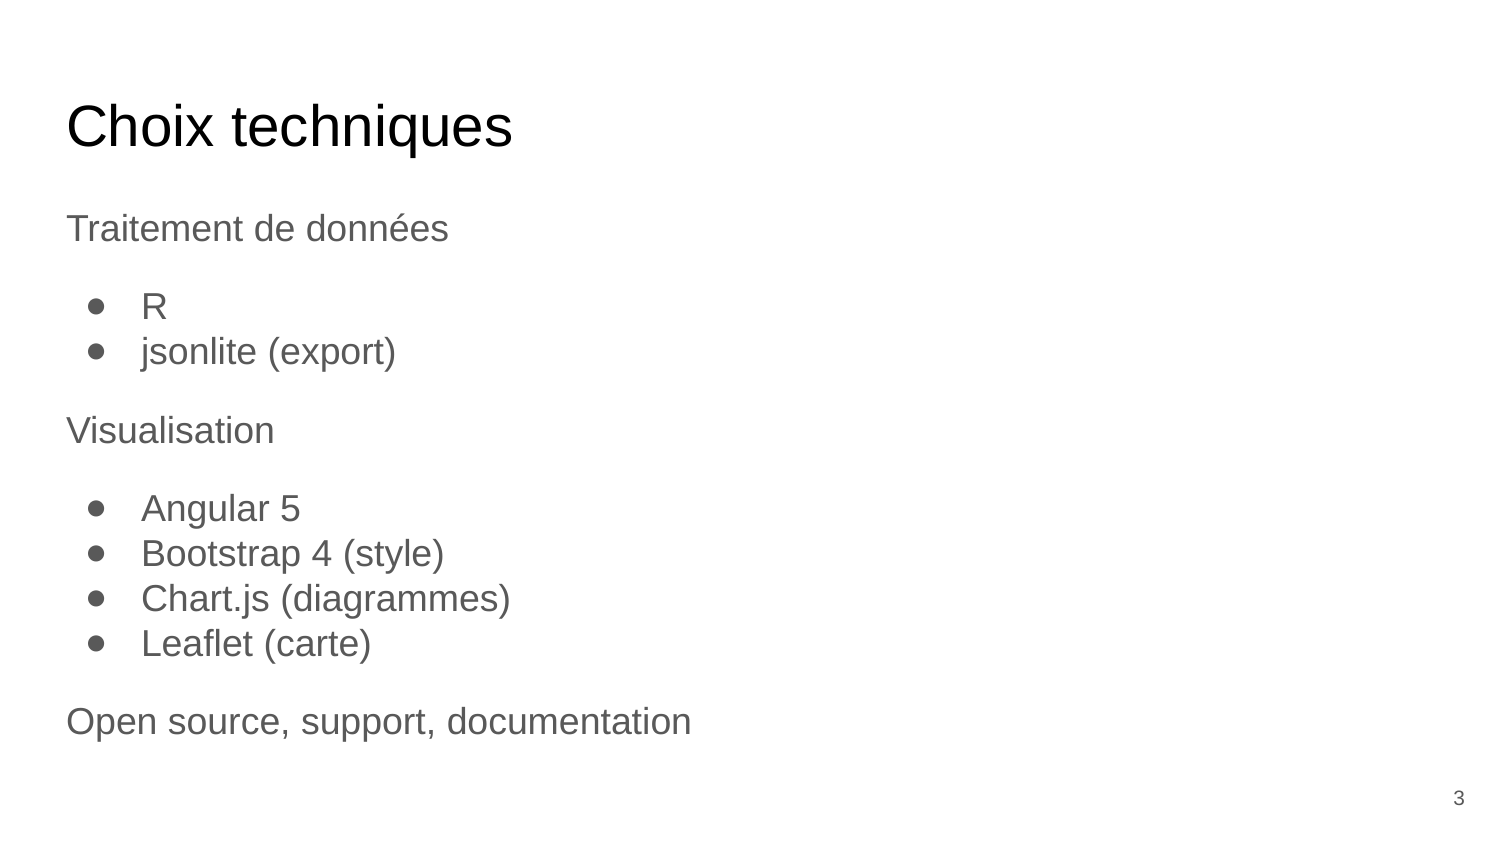

# Choix techniques
Traitement de données
R
jsonlite (export)
Visualisation
Angular 5
Bootstrap 4 (style)
Chart.js (diagrammes)
Leaflet (carte)
Open source, support, documentation